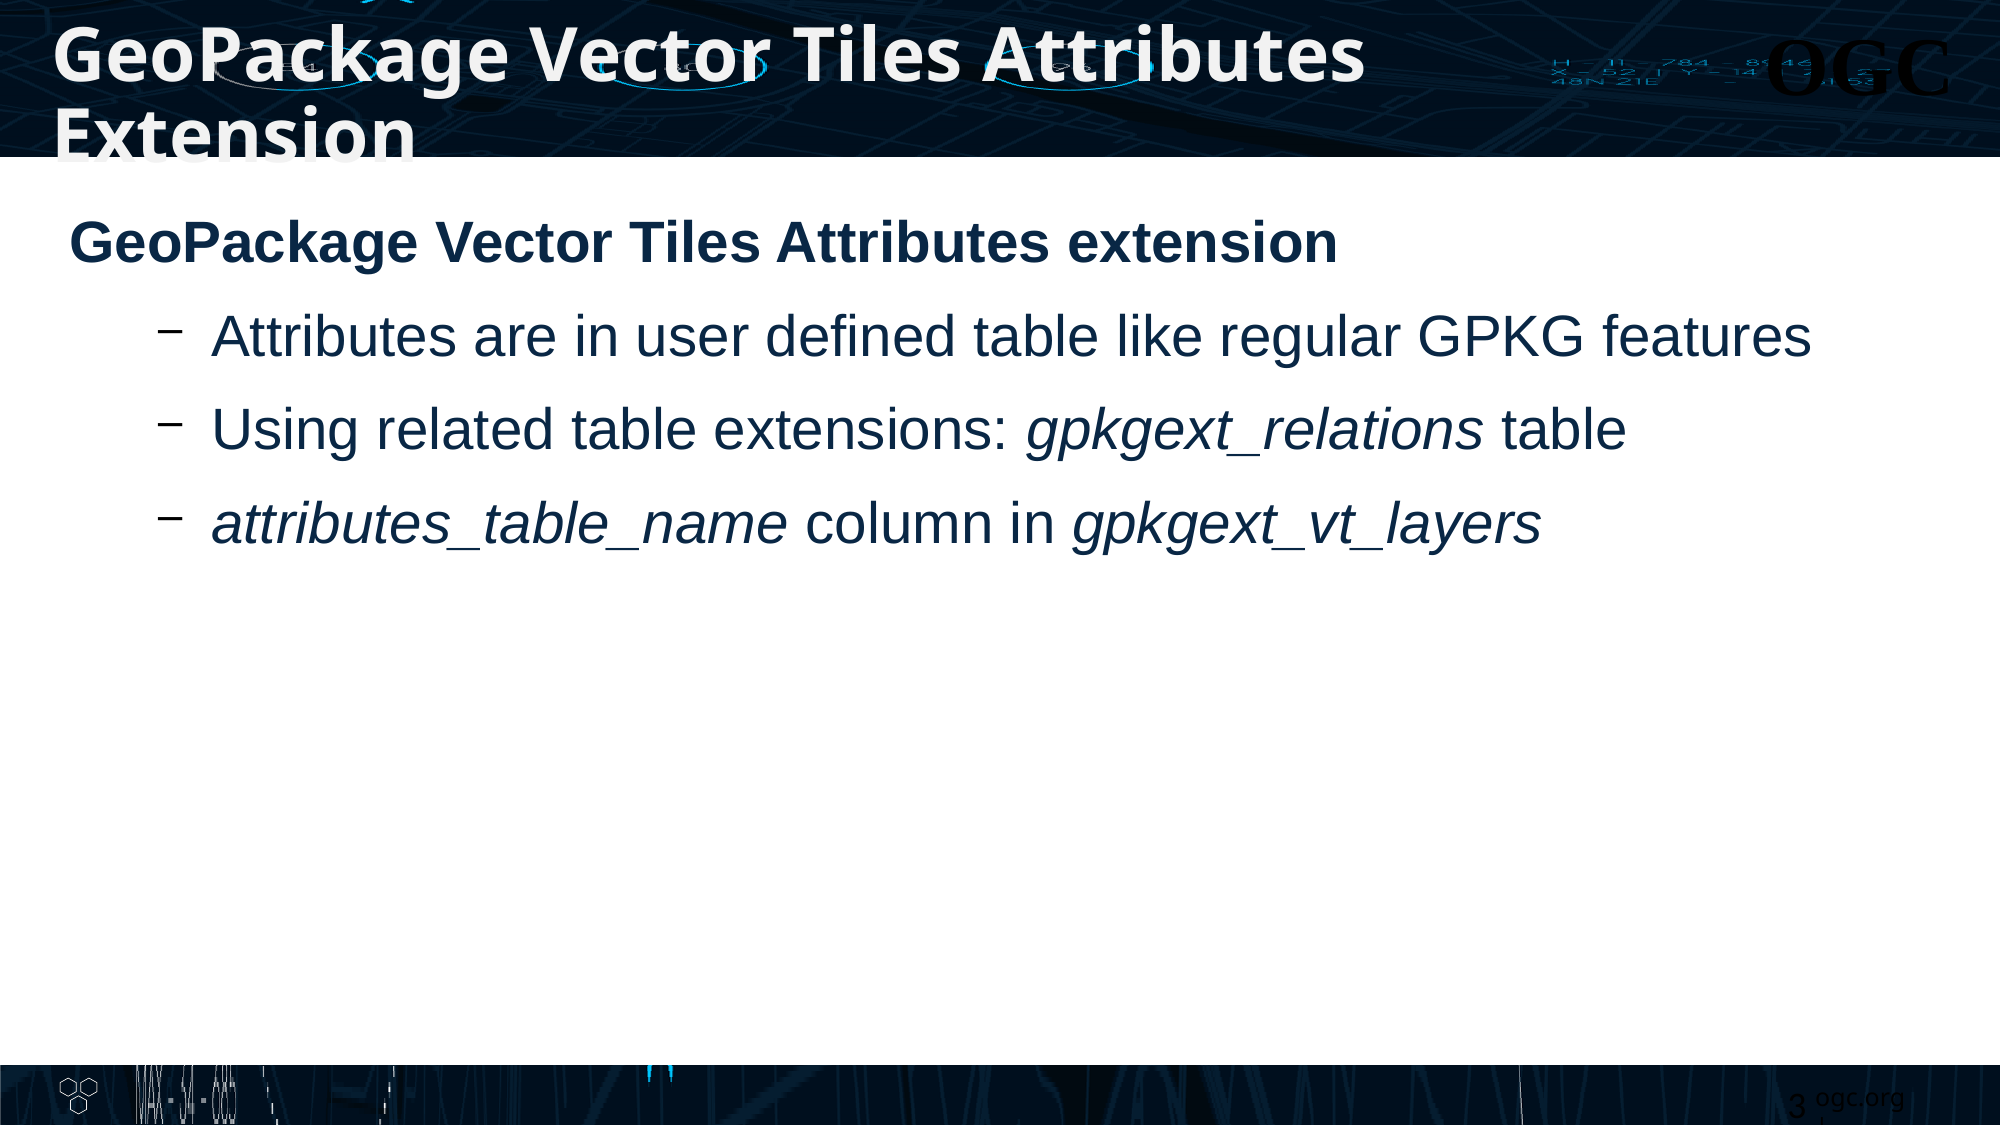

# GeoPackage Vector Tiles Attributes Extension
GeoPackage Vector Tiles Attributes extension
Attributes are in user defined table like regular GPKG features
Using related table extensions: gpkgext_relations table
attributes_table_name column in gpkgext_vt_layers